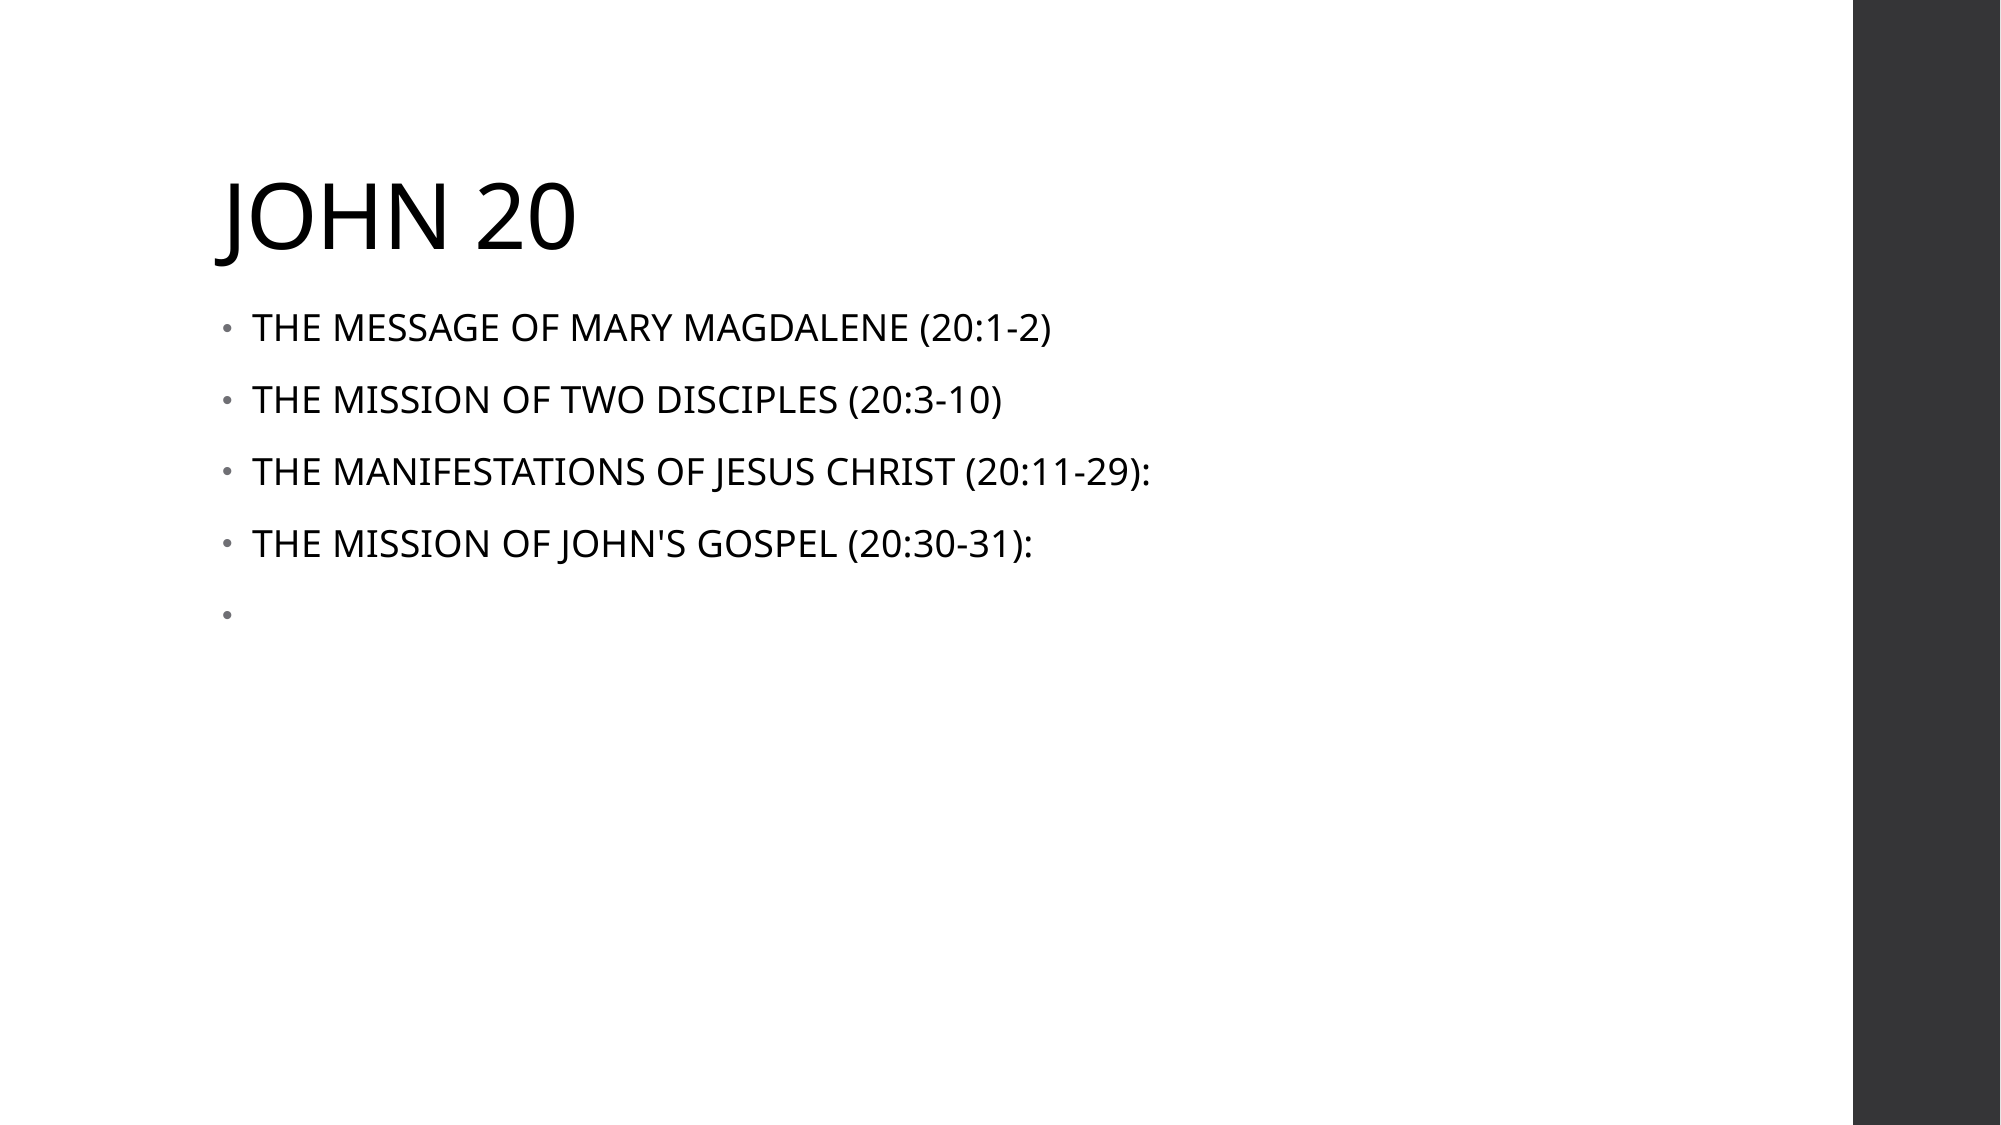

# JOHN 20
THE MESSAGE OF MARY MAGDALENE (20:1-2)
THE MISSION OF TWO DISCIPLES (20:3-10)
THE MANIFESTATIONS OF JESUS CHRIST (20:11-29):
THE MISSION OF JOHN'S GOSPEL (20:30-31):